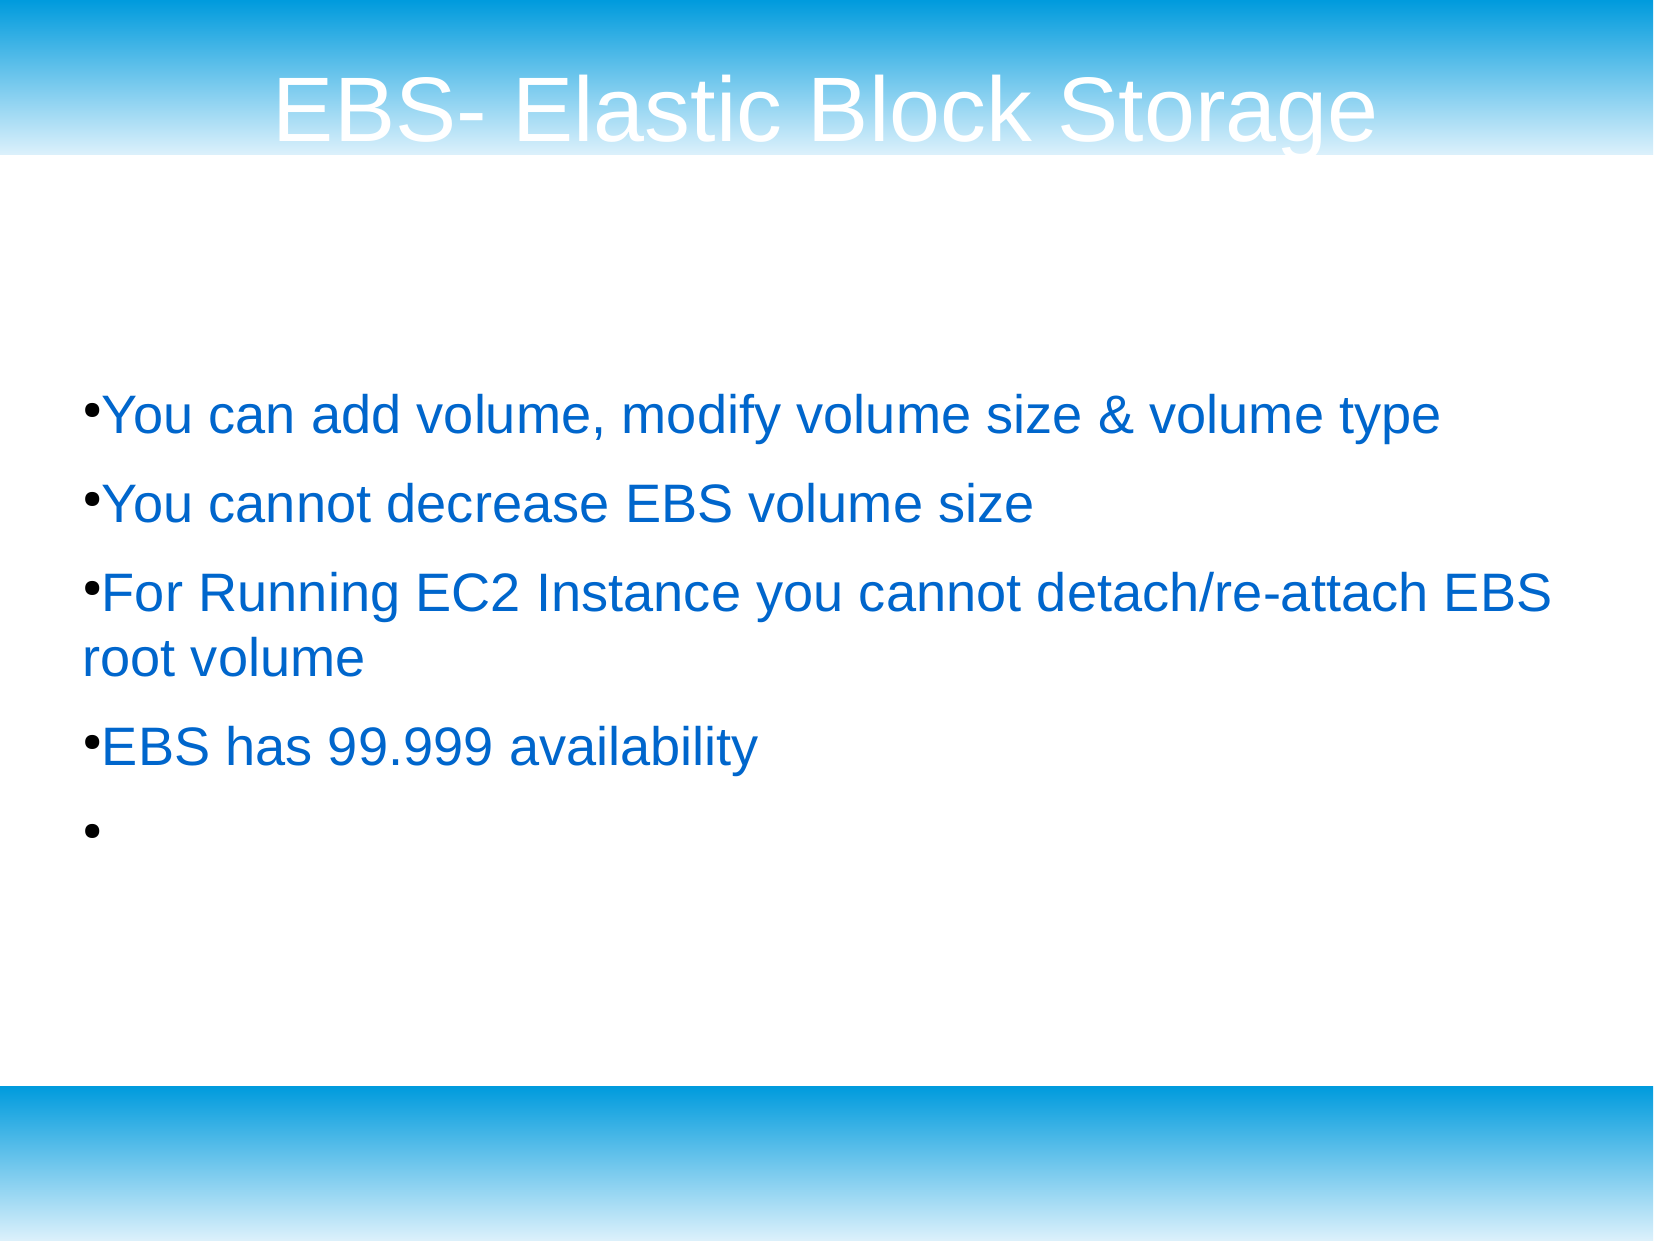

# EBS- Elastic Block Storage
You can add volume, modify volume size & volume type
You cannot decrease EBS volume size
For Running EC2 Instance you cannot detach/re-attach EBS root volume
EBS has 99.999 availability